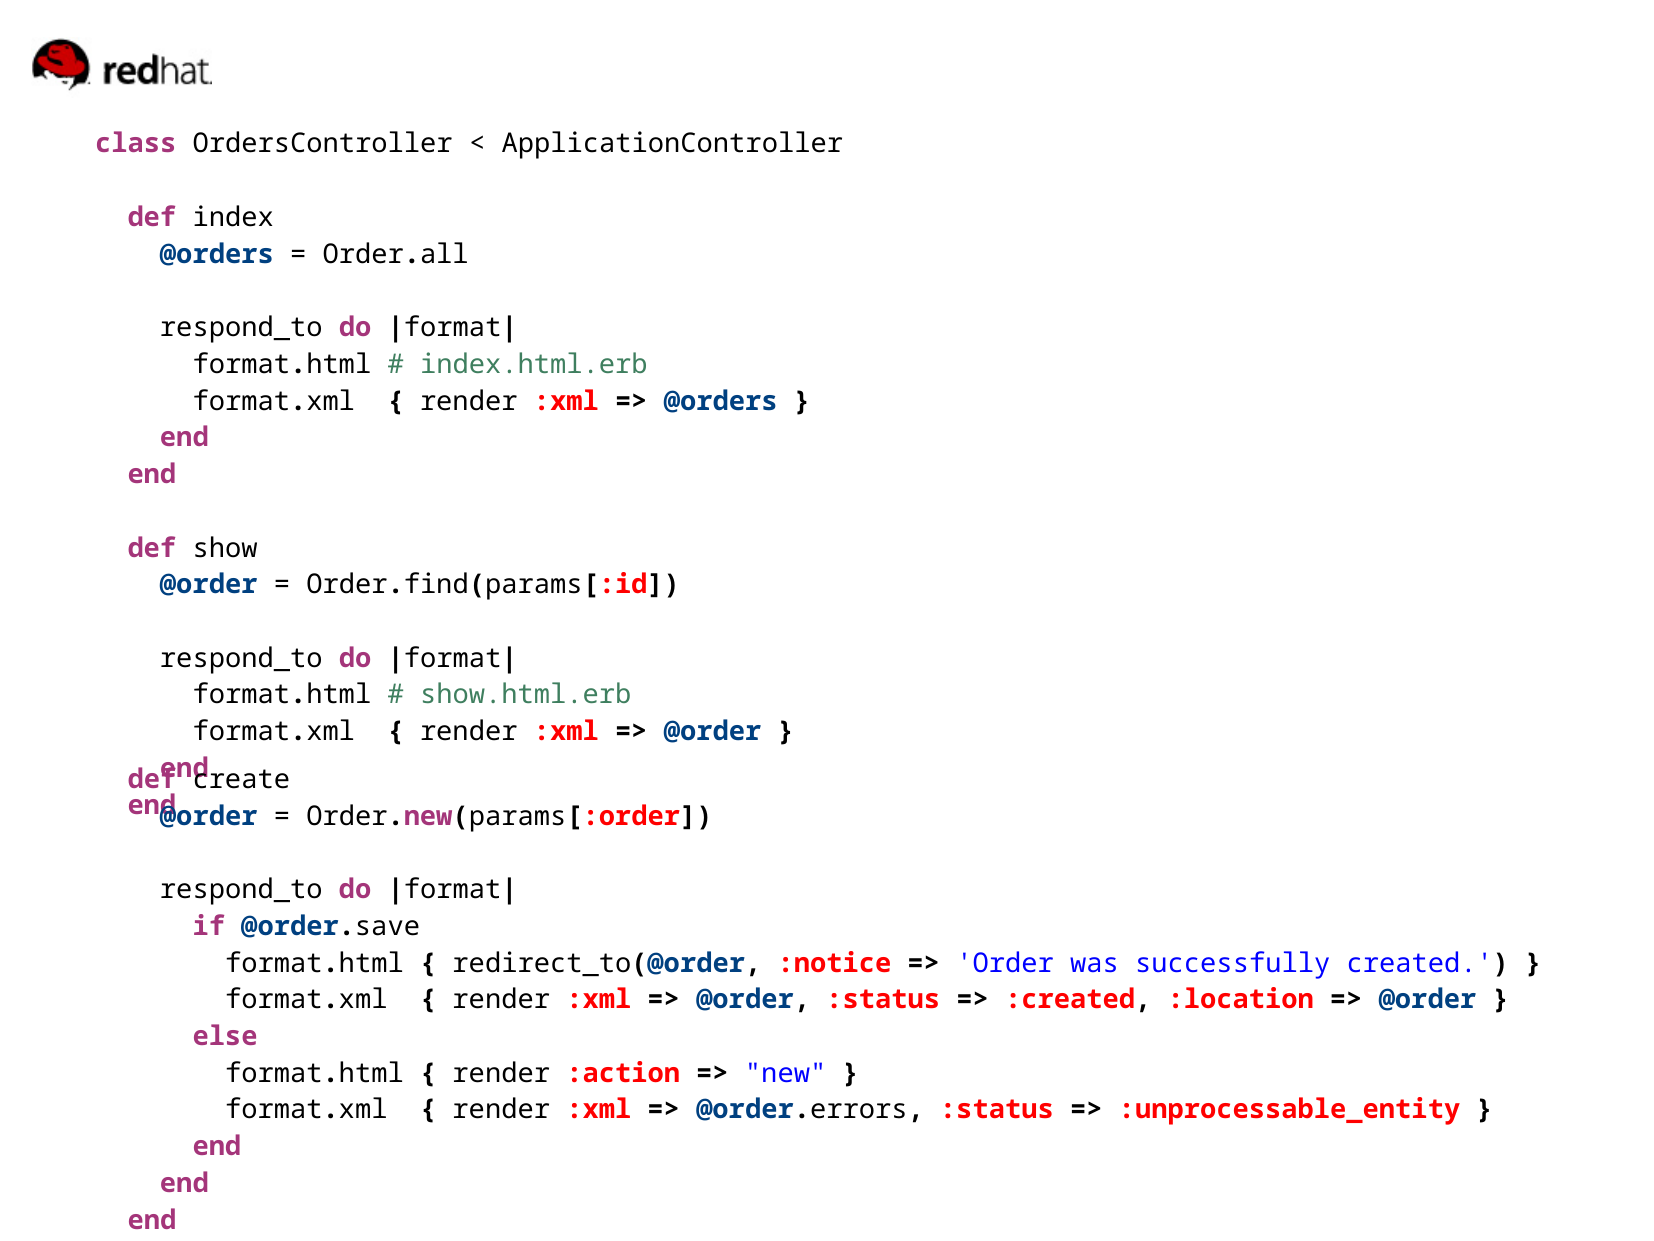

class OrdersController < ApplicationController
 def index
 @orders = Order.all
 respond_to do |format|
 format.html # index.html.erb
 format.xml { render :xml => @orders }
 end
 end
 def show
 @order = Order.find(params[:id])
 respond_to do |format|
 format.html # show.html.erb
 format.xml { render :xml => @order }
 end
 end
 def create
 @order = Order.new(params[:order])
 respond_to do |format|
 if @order.save
 format.html { redirect_to(@order, :notice => 'Order was successfully created.') }
 format.xml { render :xml => @order, :status => :created, :location => @order }
 else
 format.html { render :action => "new" }
 format.xml { render :xml => @order.errors, :status => :unprocessable_entity }
 end
 end
 end
end